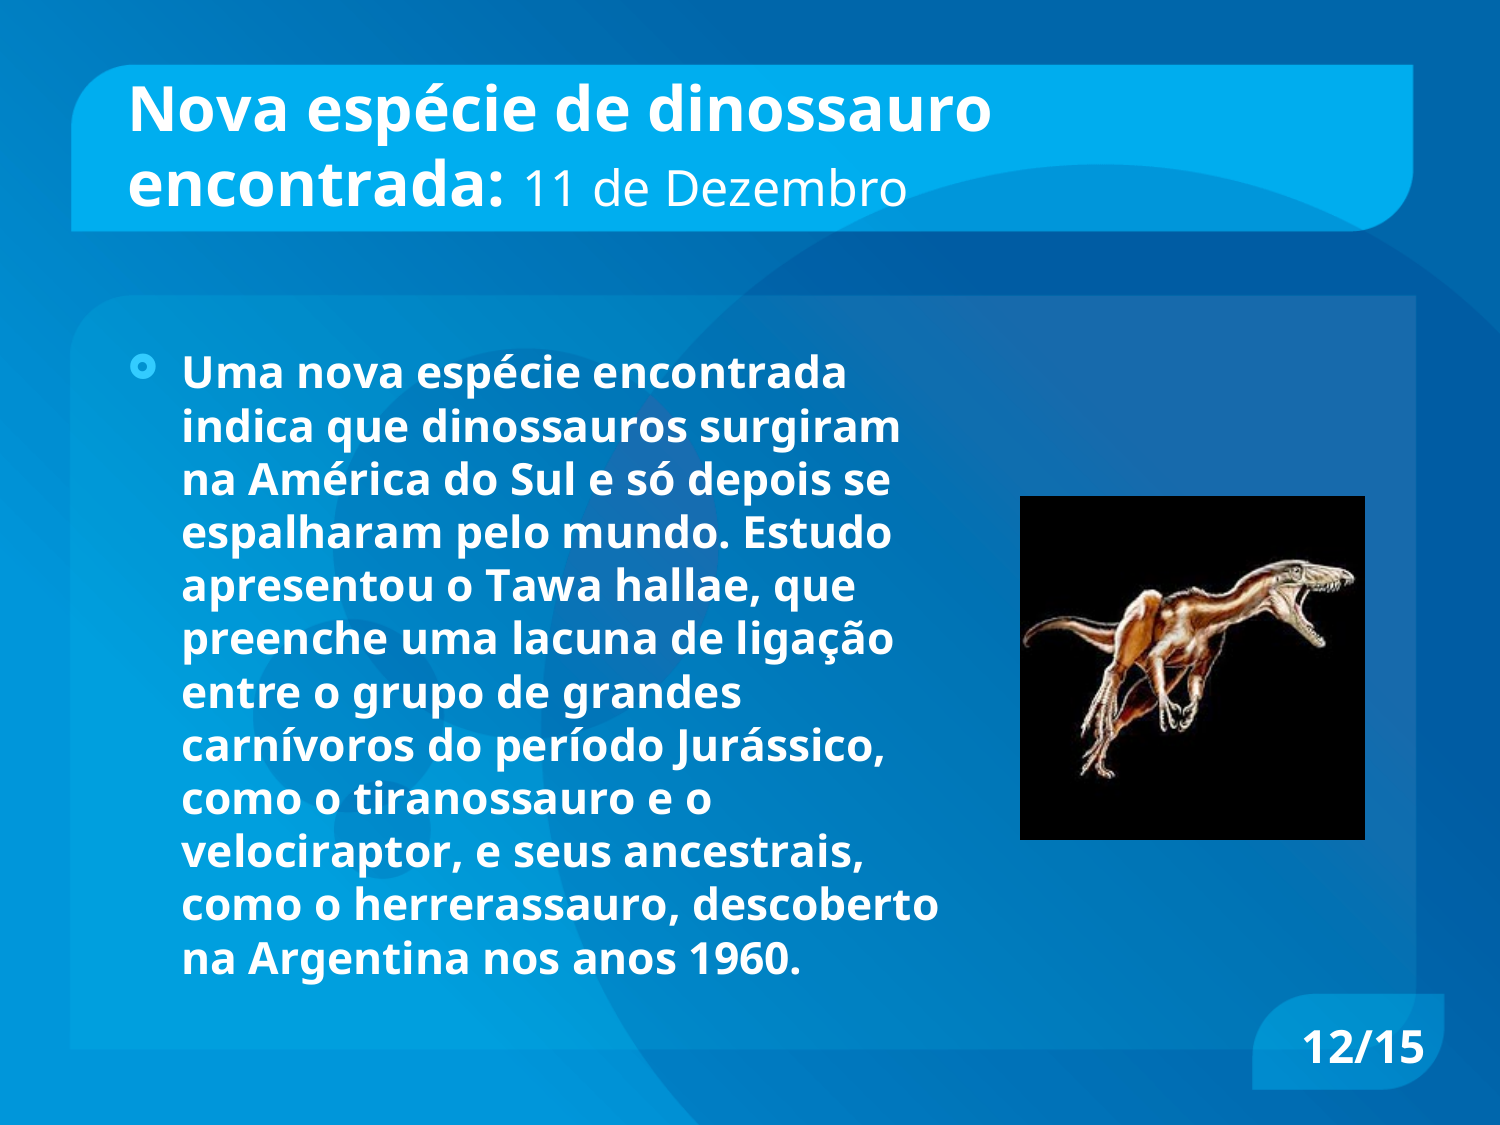

# Nova espécie de dinossauro encontrada: 11 de Dezembro
Uma nova espécie encontrada indica que dinossauros surgiram na América do Sul e só depois se espalharam pelo mundo. Estudo apresentou o Tawa hallae, que preenche uma lacuna de ligação entre o grupo de grandes carnívoros do período Jurássico, como o tiranossauro e o velociraptor, e seus ancestrais, como o herrerassauro, descoberto na Argentina nos anos 1960.
12/15